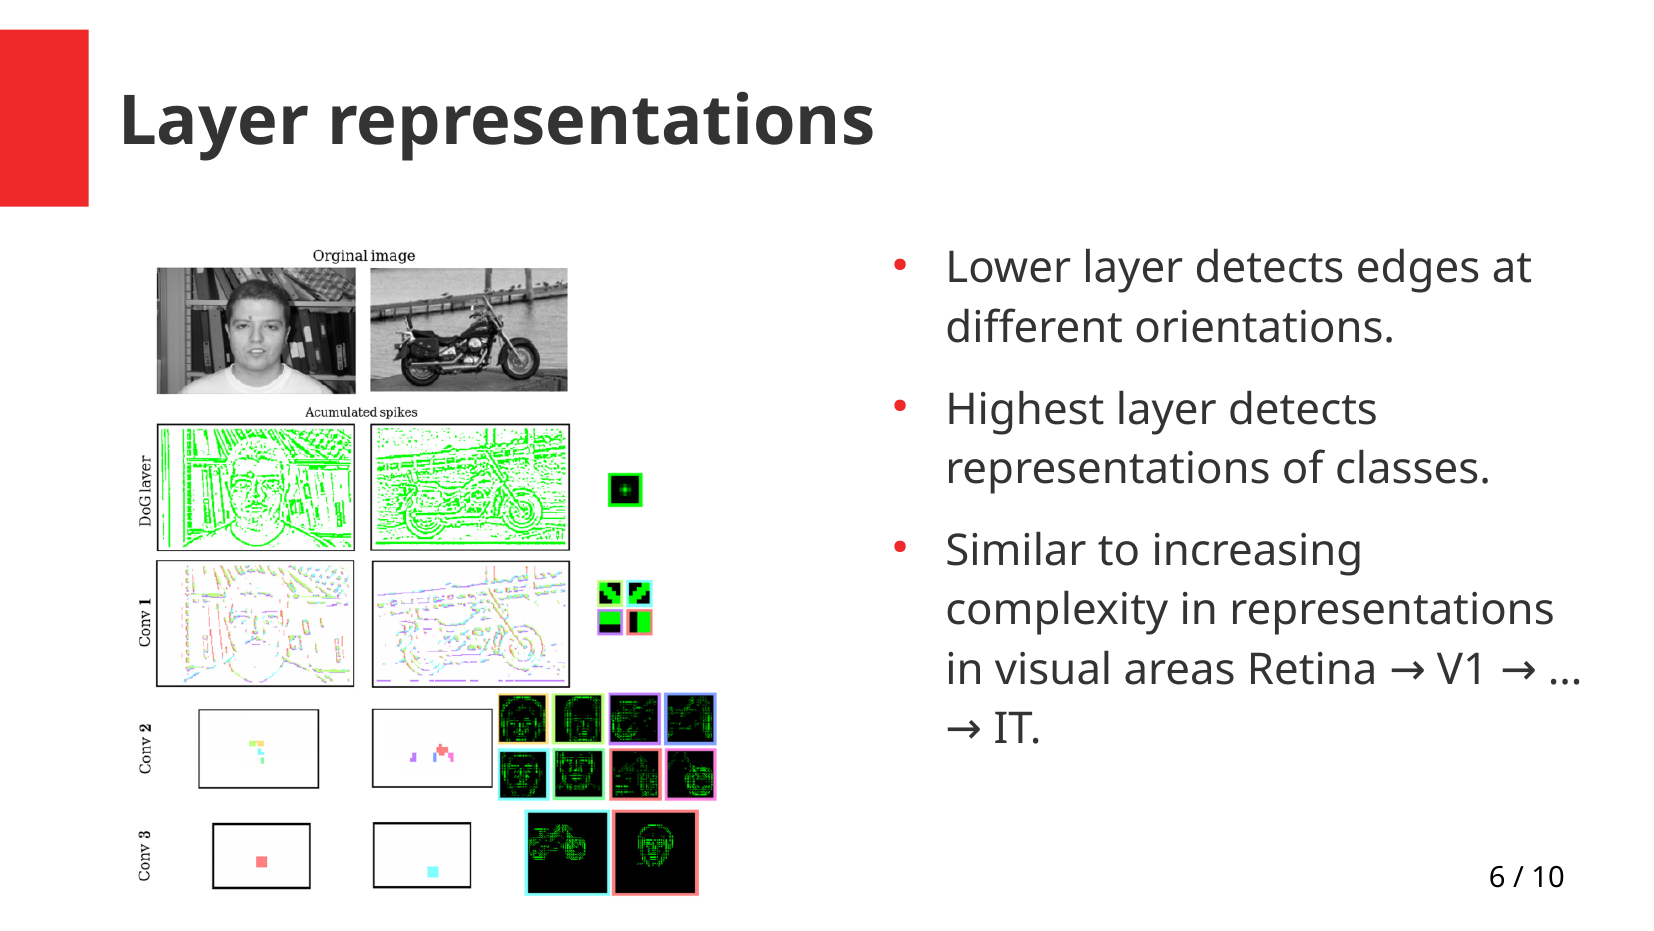

# Layer representations
Lower layer detects edges at different orientations.
Highest layer detects representations of classes.
Similar to increasing complexity in representations in visual areas Retina → V1 → … → IT.
6